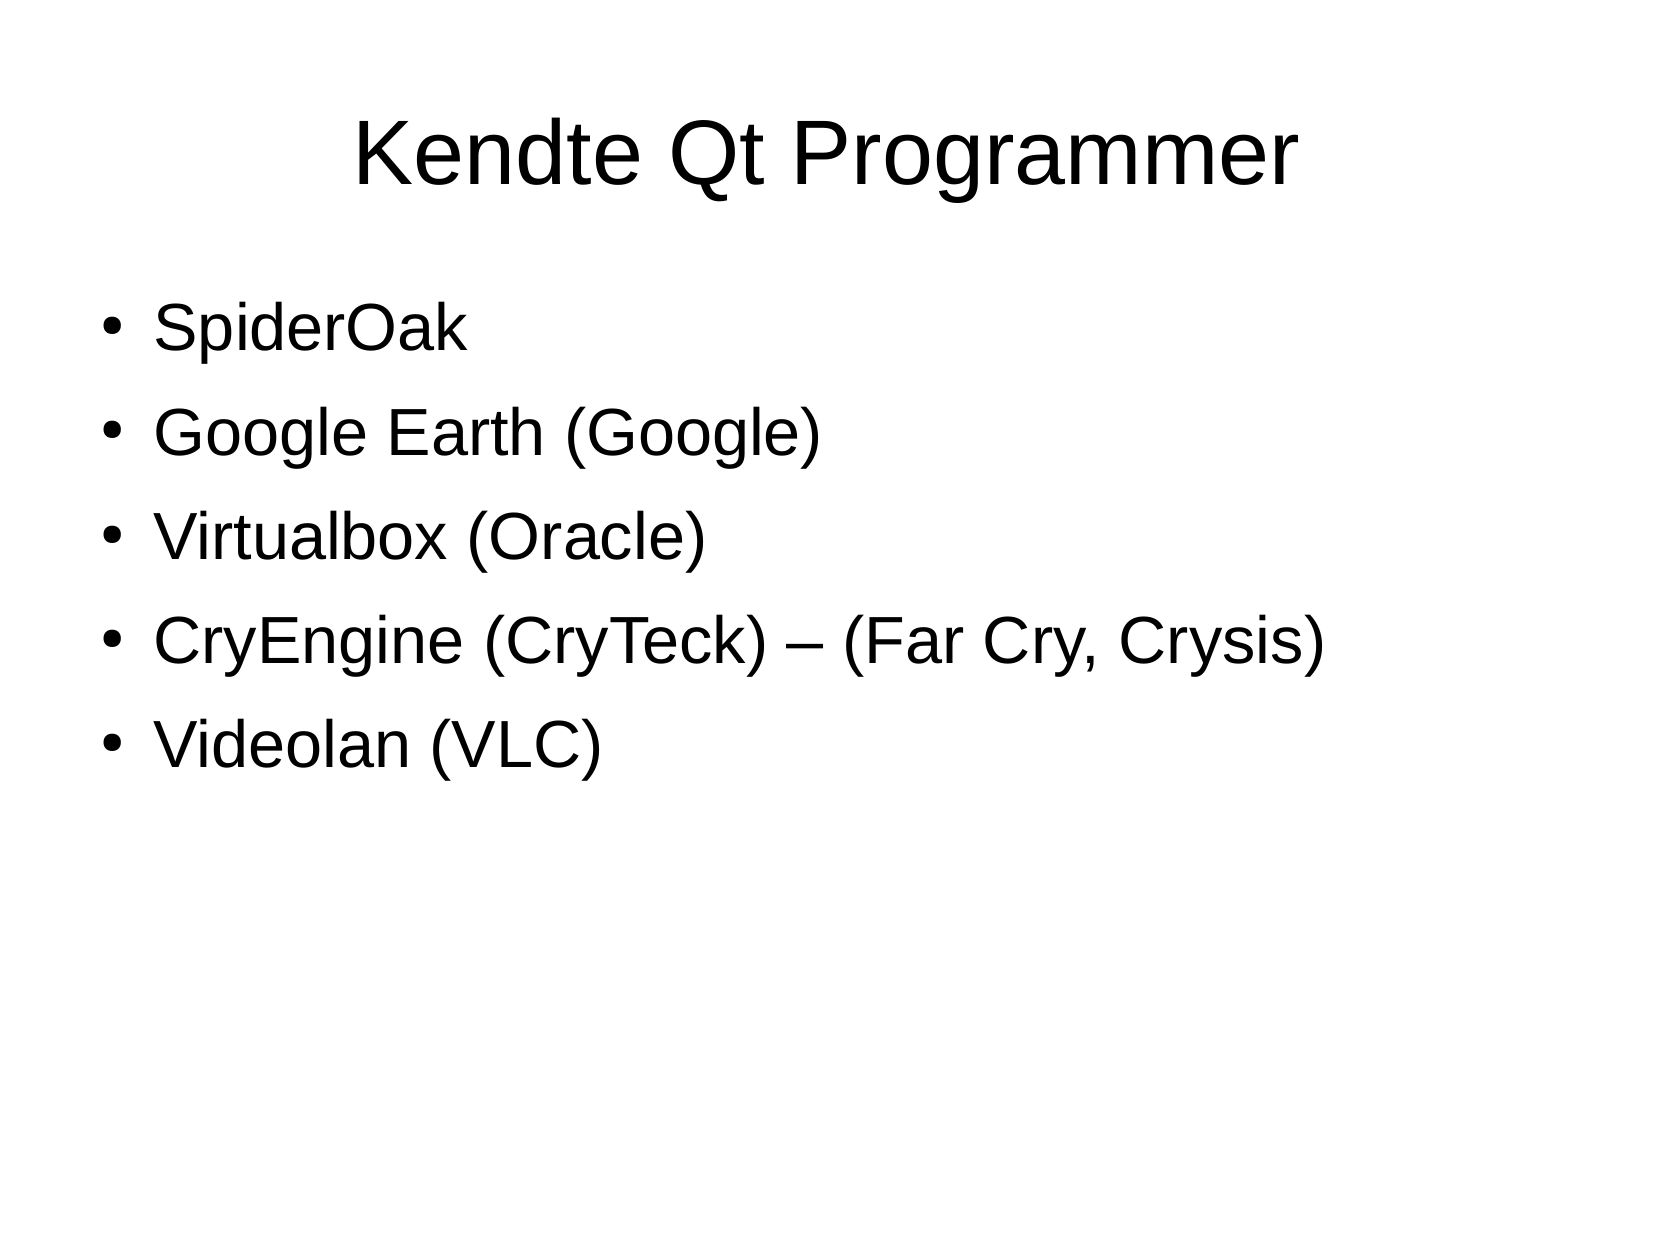

# Kendte Qt Programmer
SpiderOak
Google Earth (Google)
Virtualbox (Oracle)
CryEngine (CryTeck) – (Far Cry, Crysis)
Videolan (VLC)